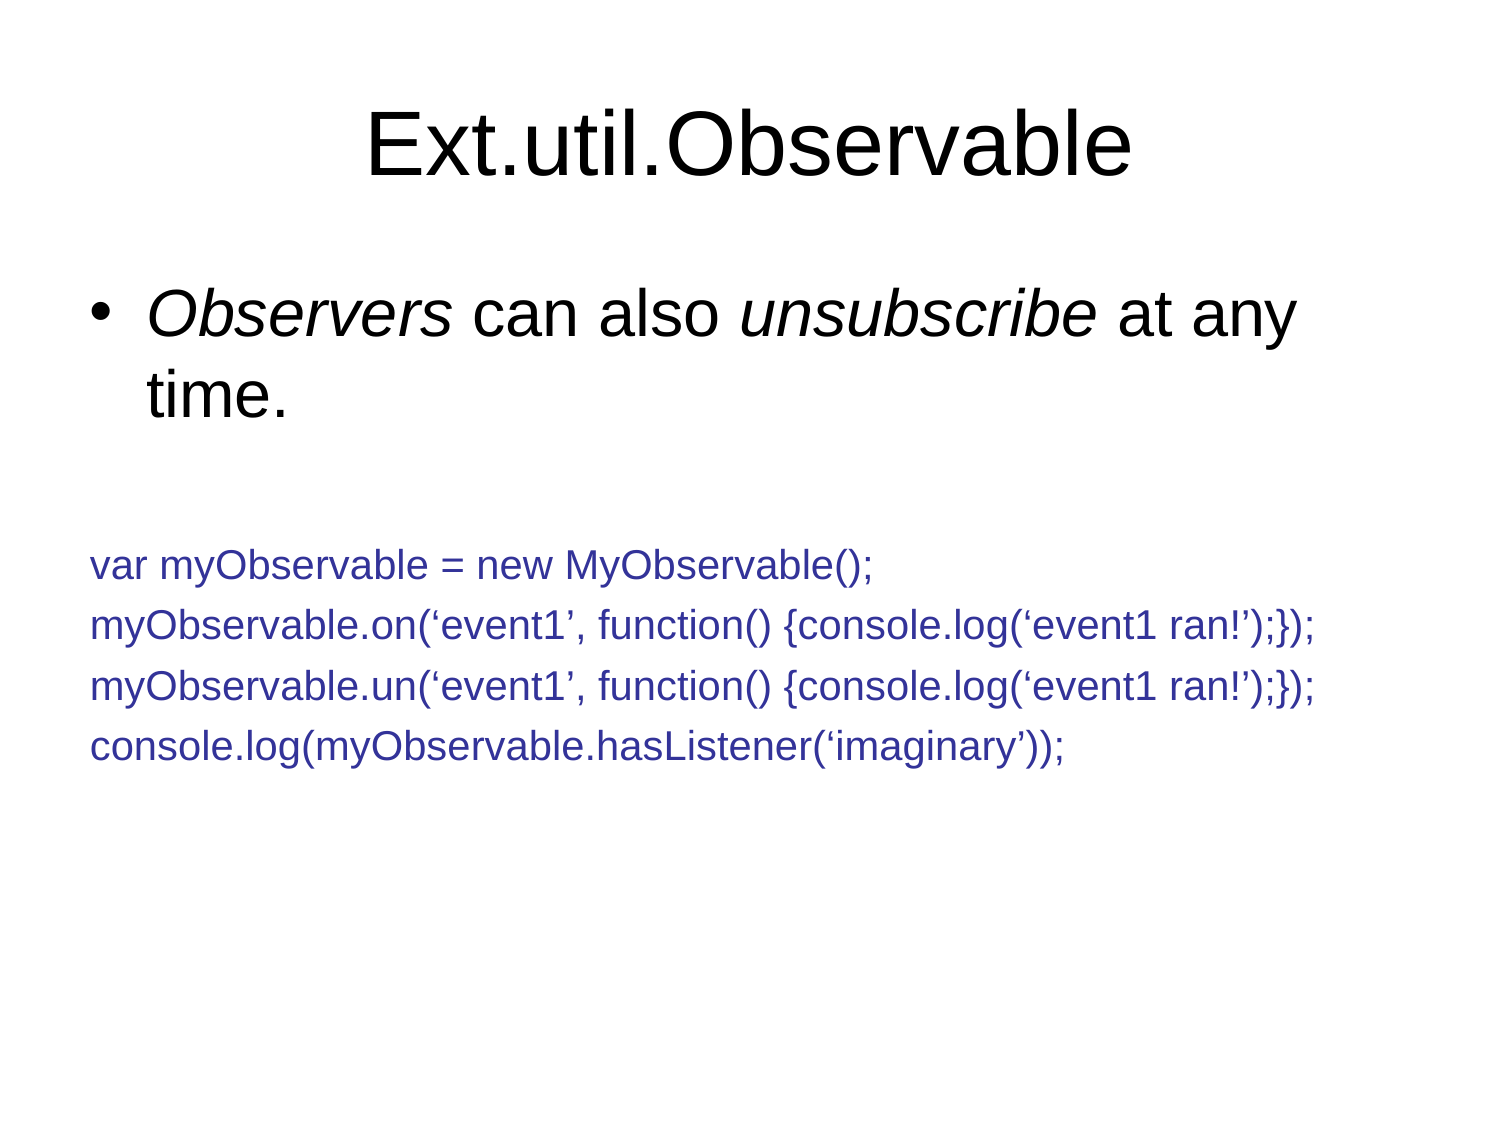

# Ext.util.Observable
Observers can also unsubscribe at any time.
var myObservable = new MyObservable();
myObservable.on(‘event1’, function() {console.log(‘event1 ran!’);});
myObservable.un(‘event1’, function() {console.log(‘event1 ran!’);});
console.log(myObservable.hasListener(‘imaginary’));